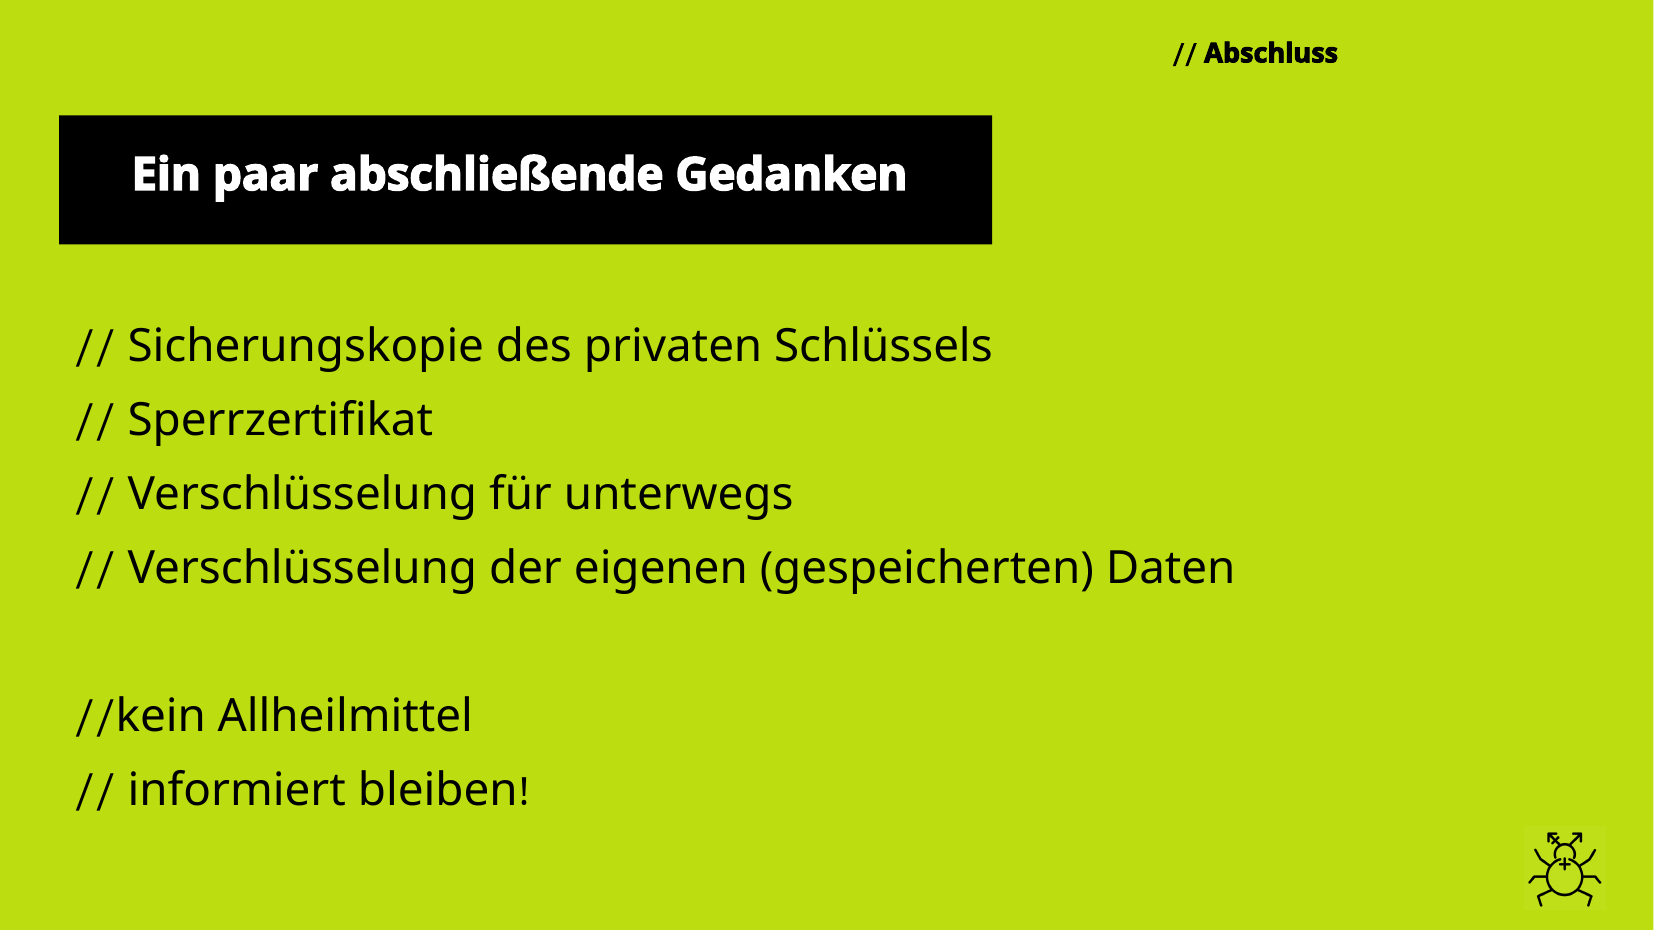

// Abschluss
# Ein paar abschließende Gedanken
// Sicherungskopie des privaten Schlüssels
// Sperrzertifikat
// Verschlüsselung für unterwegs
// Verschlüsselung der eigenen (gespeicherten) Daten
//kein Allheilmittel
// informiert bleiben!